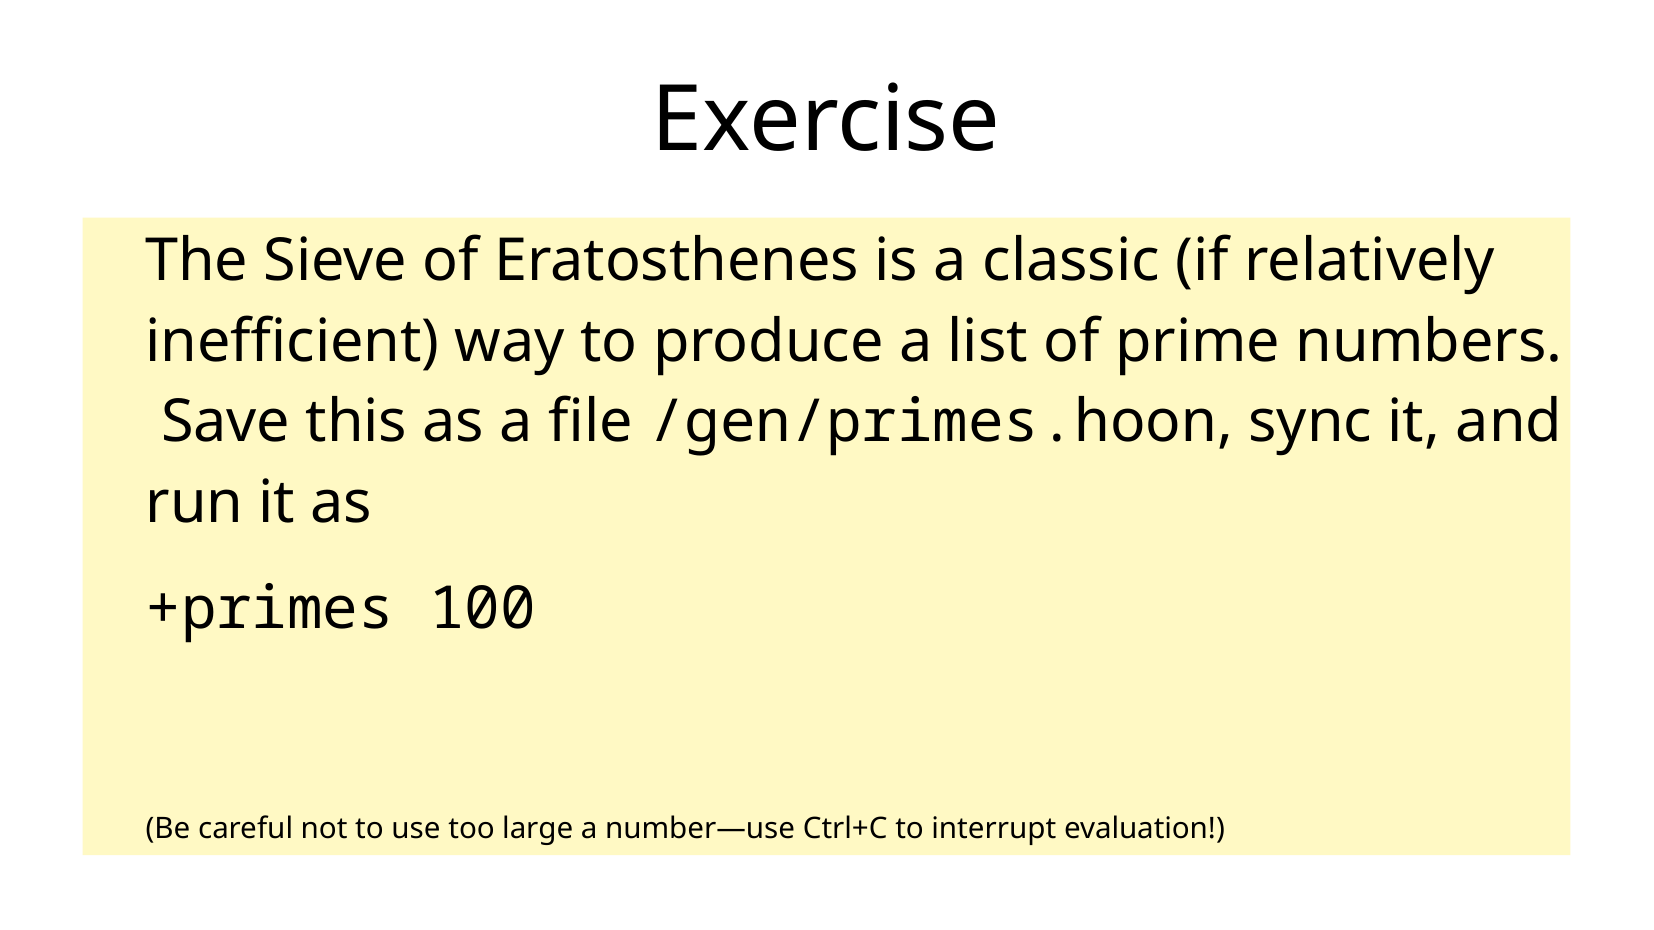

# Exercise
The Sieve of Eratosthenes is a classic (if relatively inefficient) way to produce a list of prime numbers. Save this as a file /gen/primes.hoon, sync it, and run it as
+primes 100
(Be careful not to use too large a number—use Ctrl+C to interrupt evaluation!)